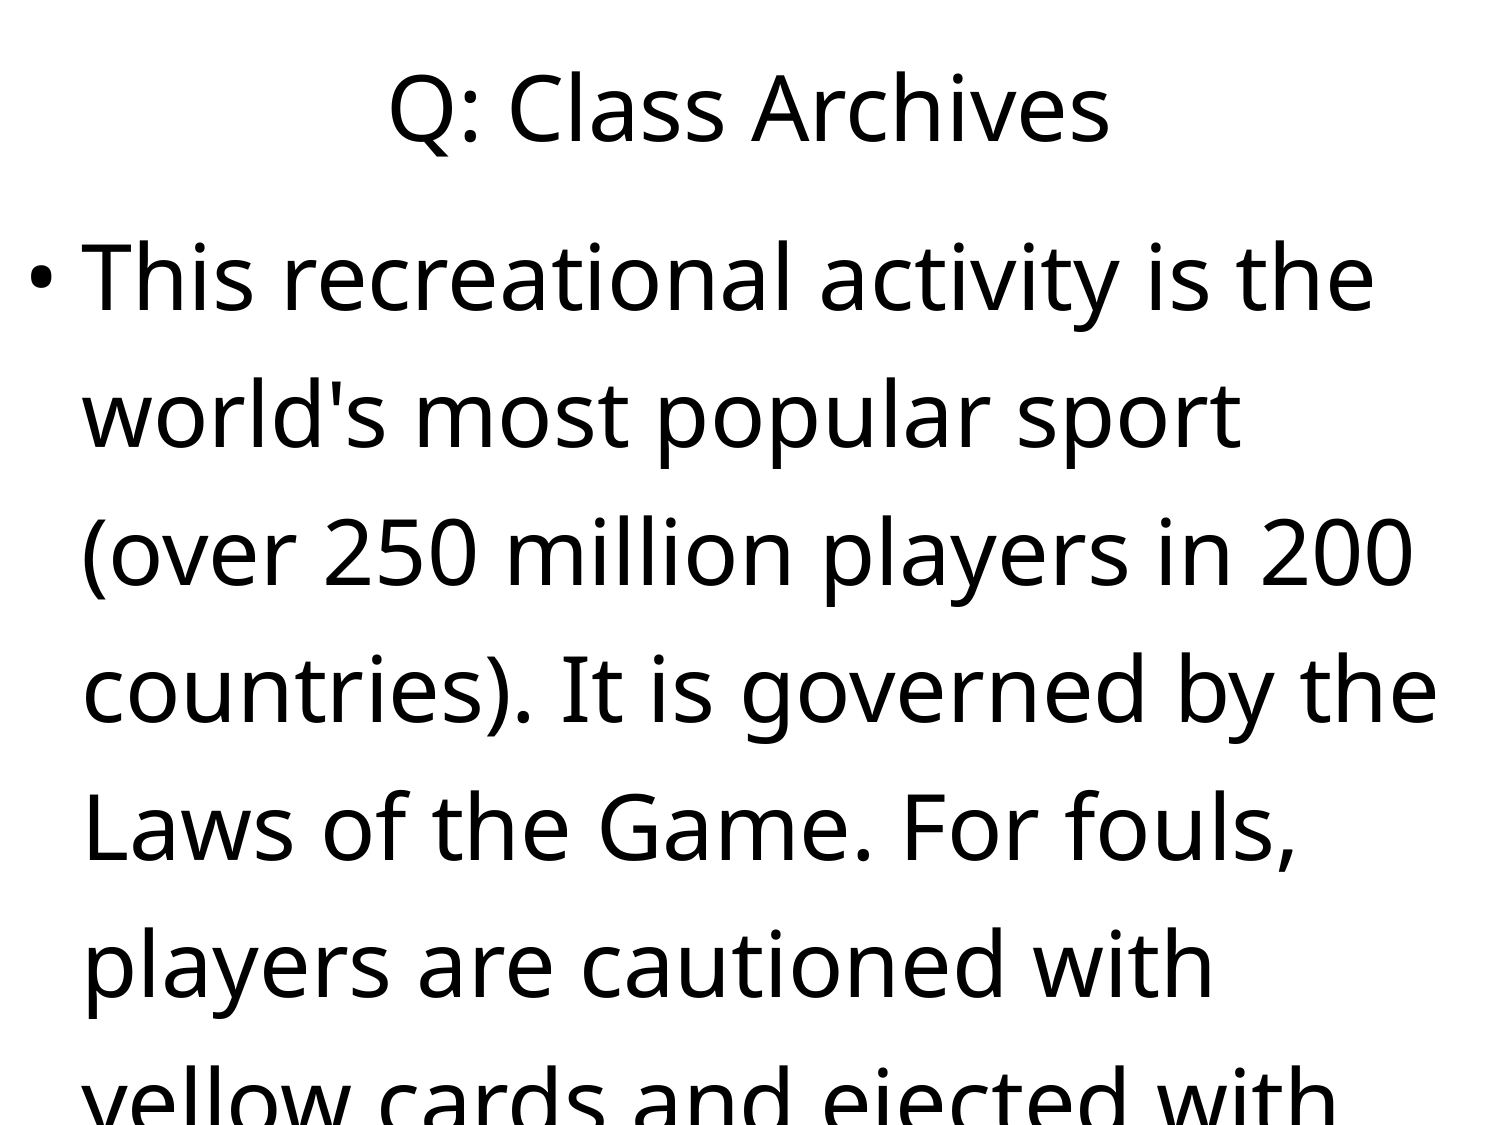

# Q: Class Archives
This recreational activity is the world's most popular sport (over 250 million players in 200 countries). It is governed by the Laws of the Game. For fouls, players are cautioned with yellow cards and ejected with red cards.